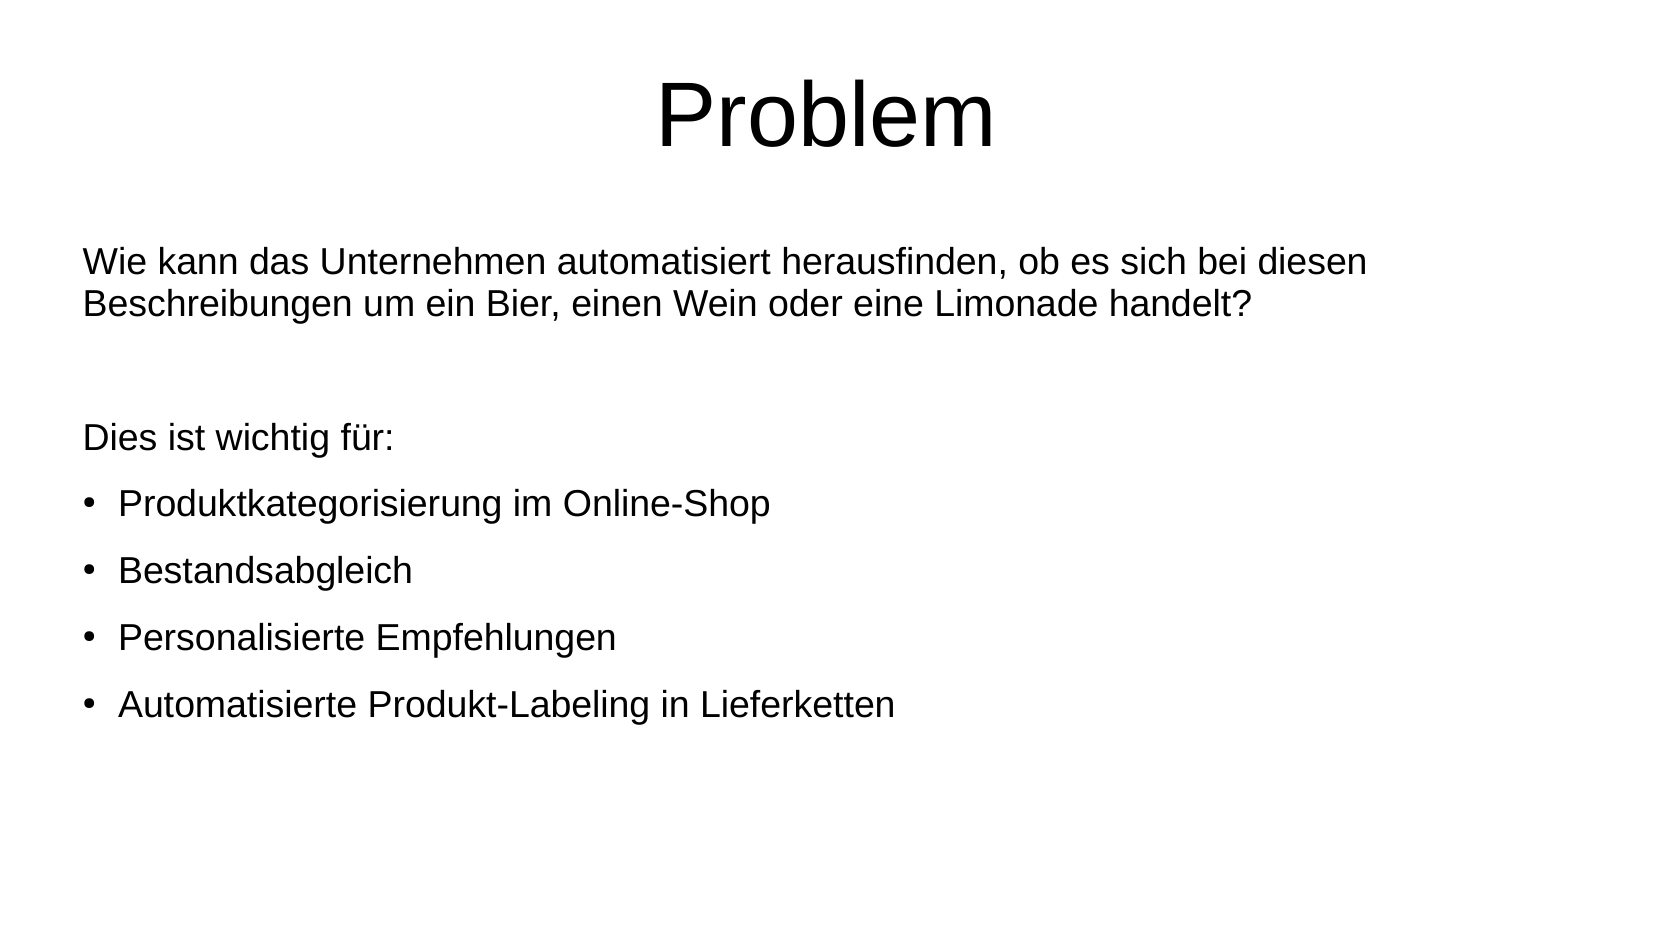

# Problem
Wie kann das Unternehmen automatisiert herausfinden, ob es sich bei diesen Beschreibungen um ein Bier, einen Wein oder eine Limonade handelt?
Dies ist wichtig für:
Produktkategorisierung im Online-Shop
Bestandsabgleich
Personalisierte Empfehlungen
Automatisierte Produkt-Labeling in Lieferketten